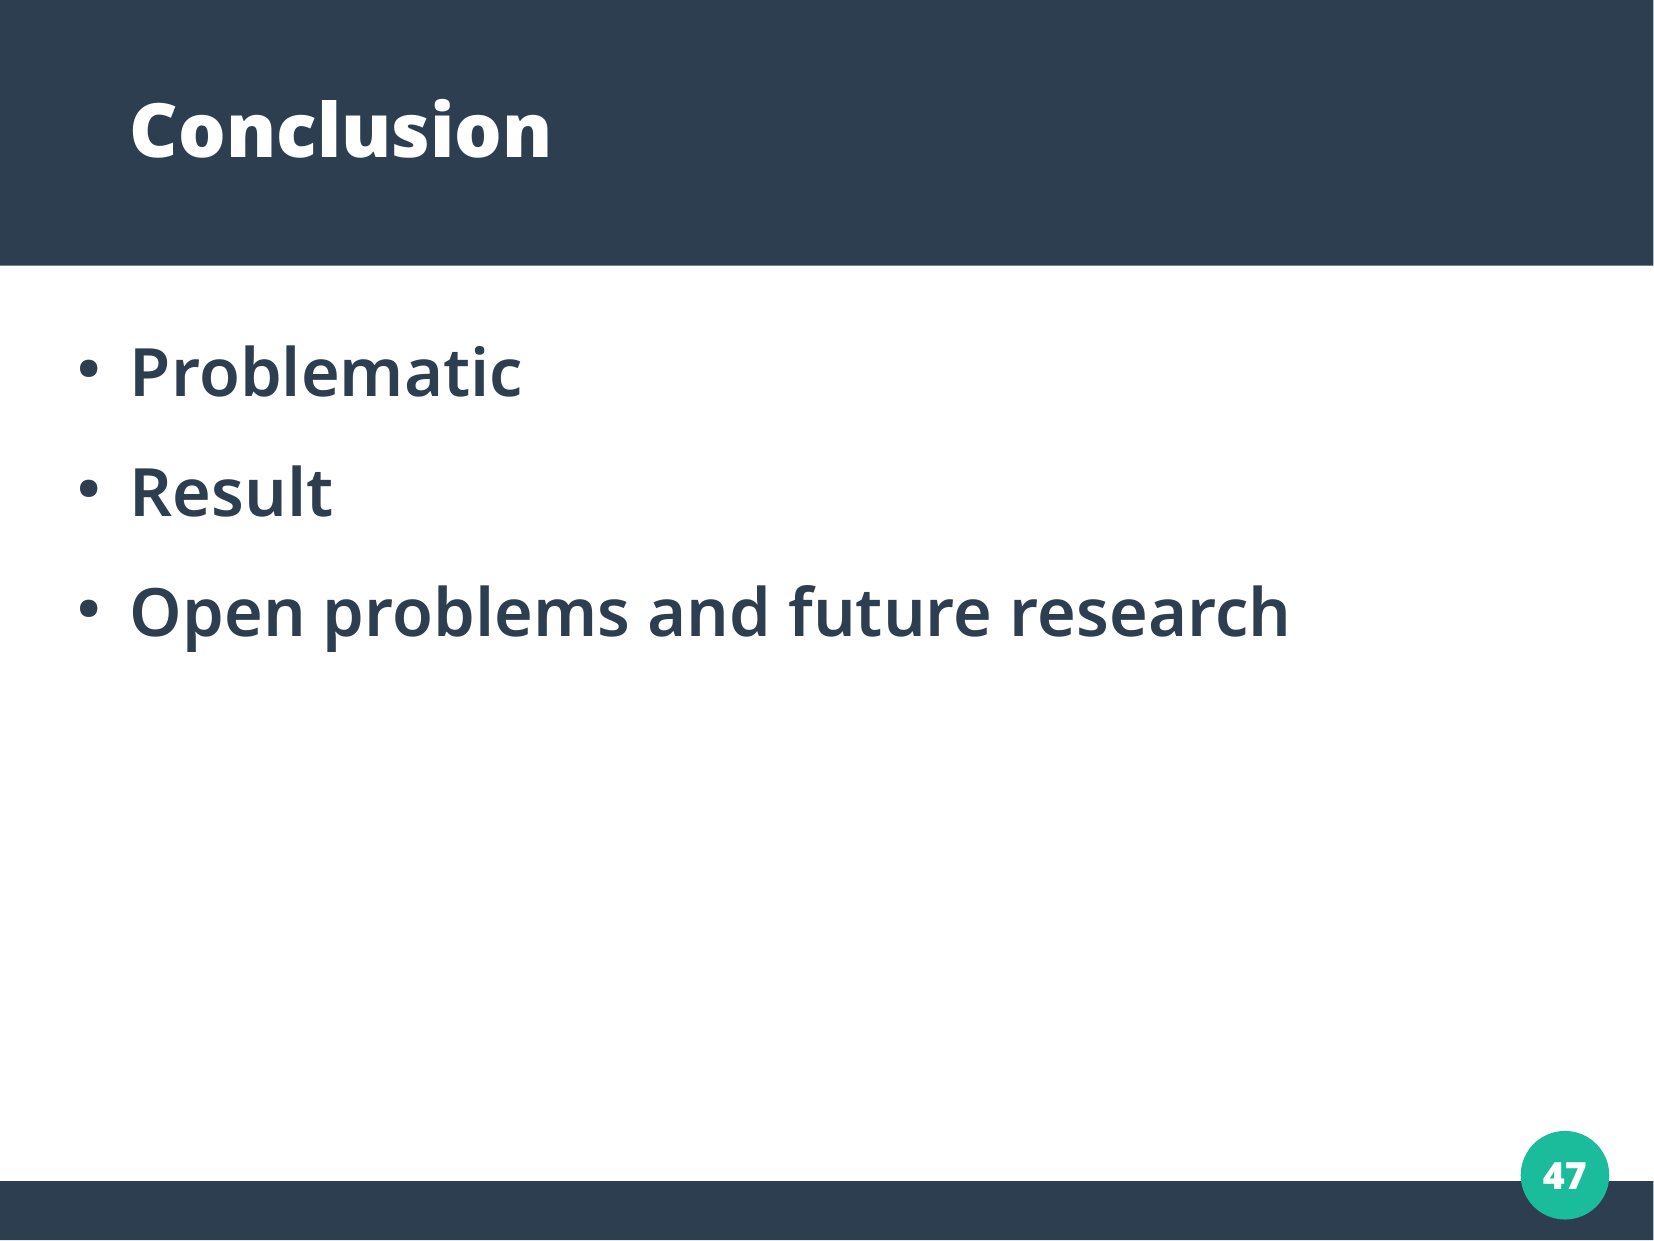

# Conclusion
Problematic
Result
Open problems and future research
47